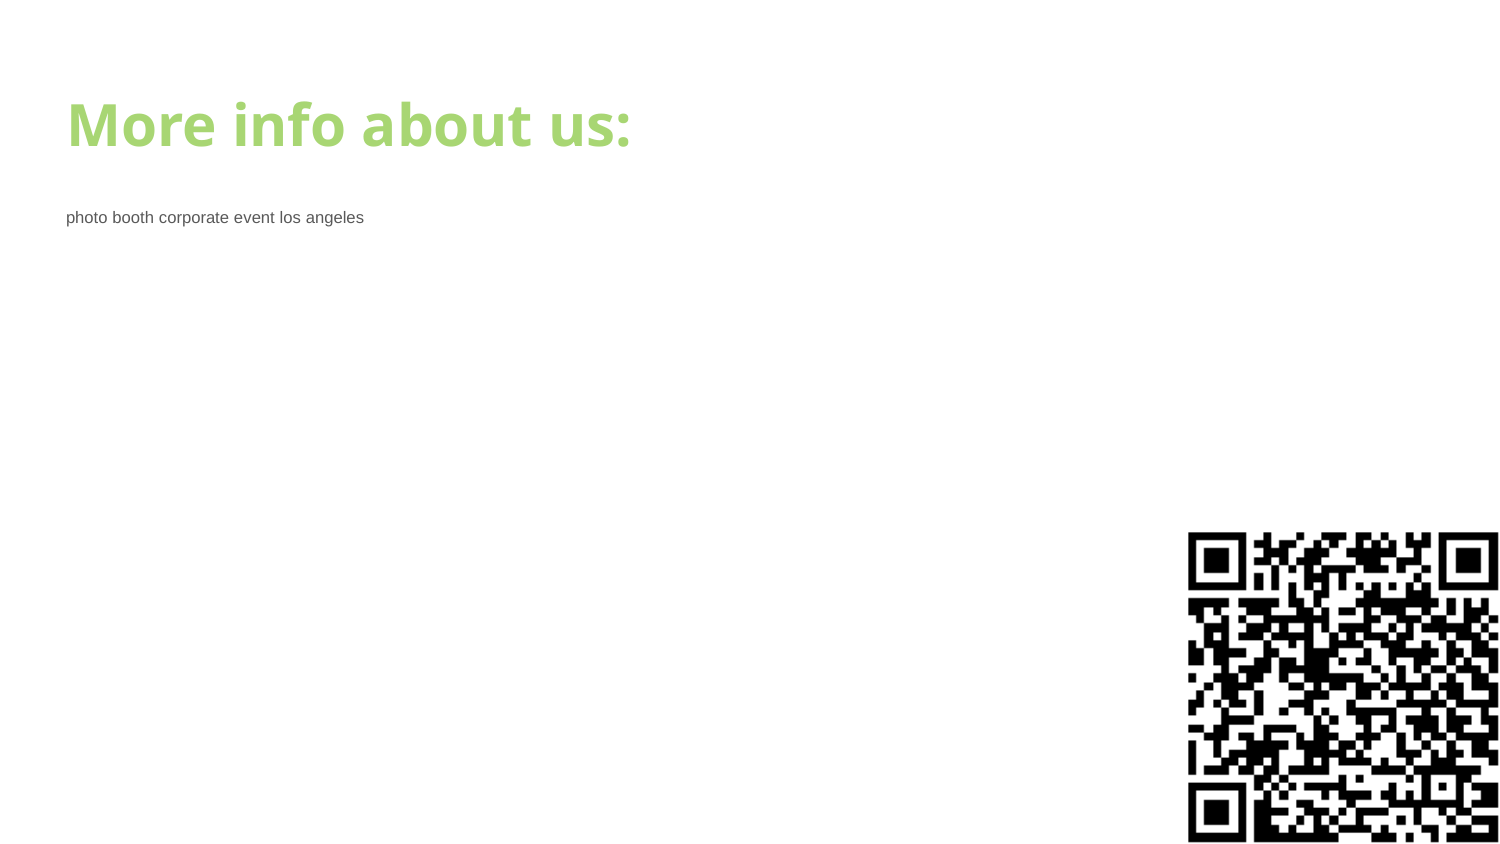

# More info about us:
photo booth corporate event los angeles